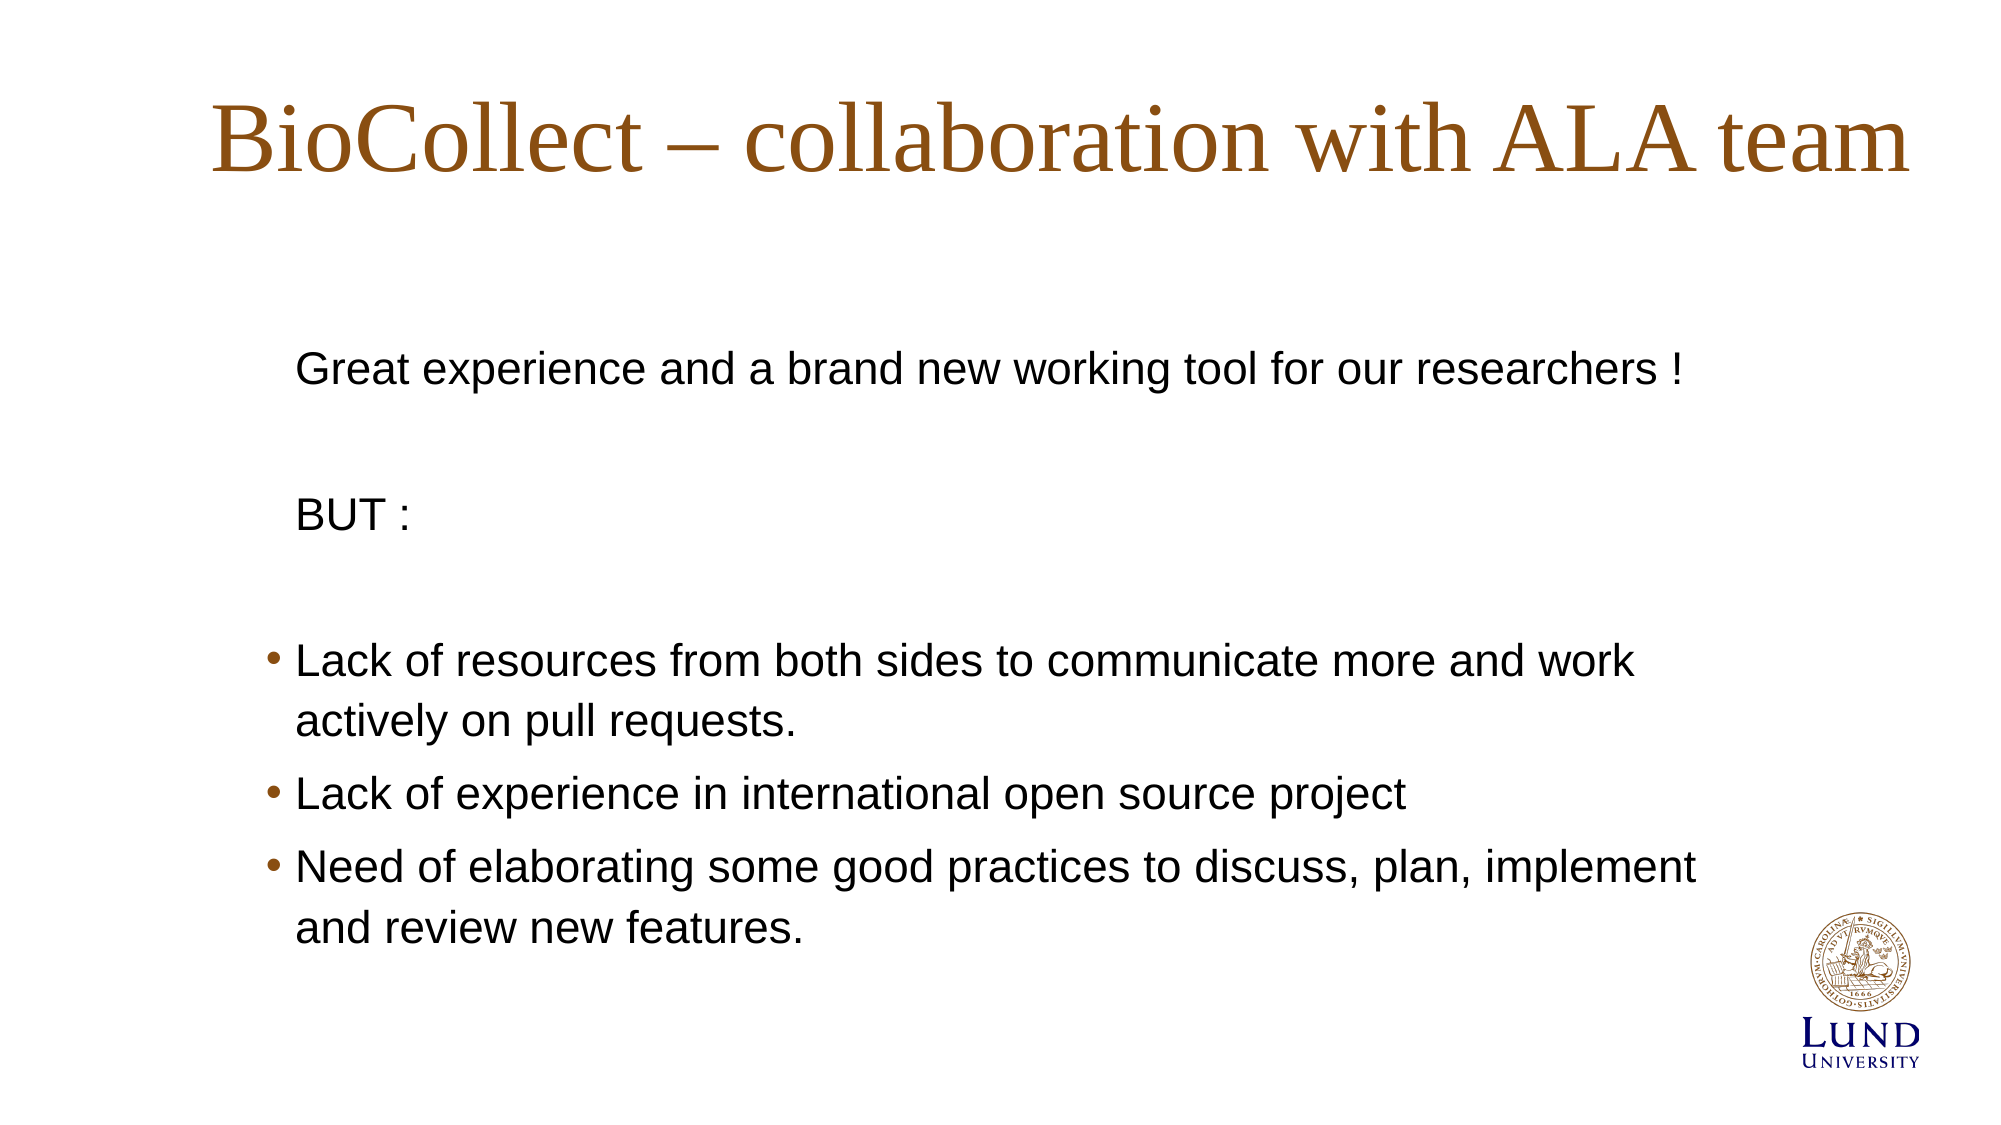

# BioCollect – collaboration with ALA team
Great experience and a brand new working tool for our researchers !
BUT :
Lack of resources from both sides to communicate more and work actively on pull requests.
Lack of experience in international open source project
Need of elaborating some good practices to discuss, plan, implement and review new features.